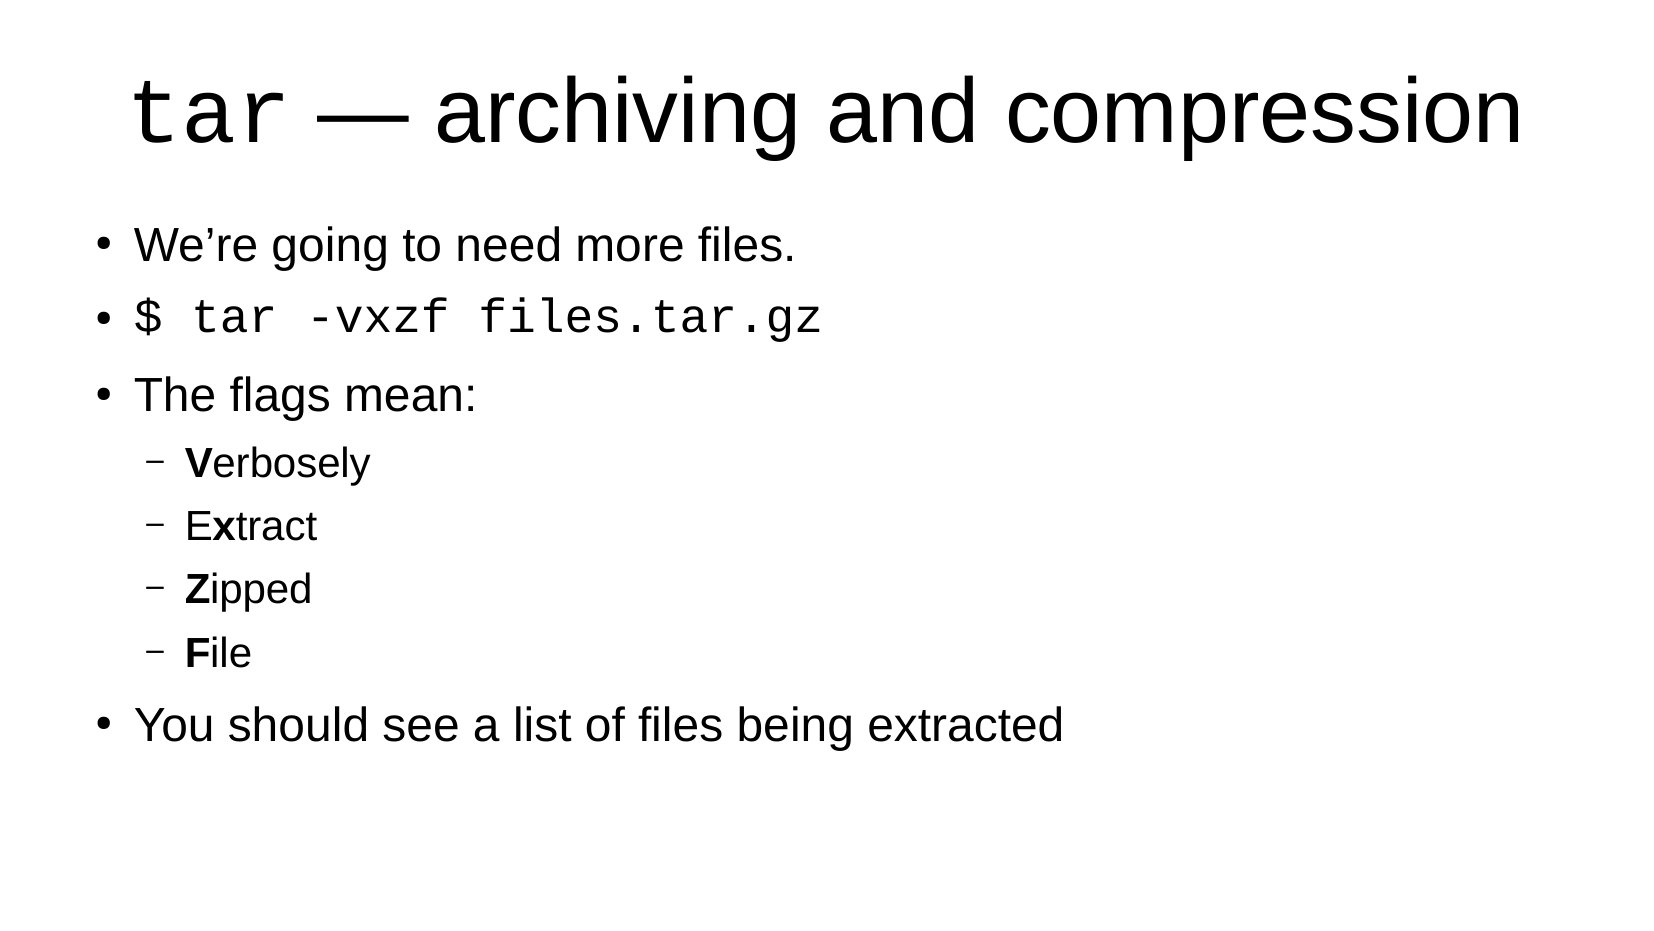

# tar — archiving and compression
We’re going to need more files.
$ tar -vxzf files.tar.gz
The flags mean:
Verbosely
Extract
Zipped
File
You should see a list of files being extracted